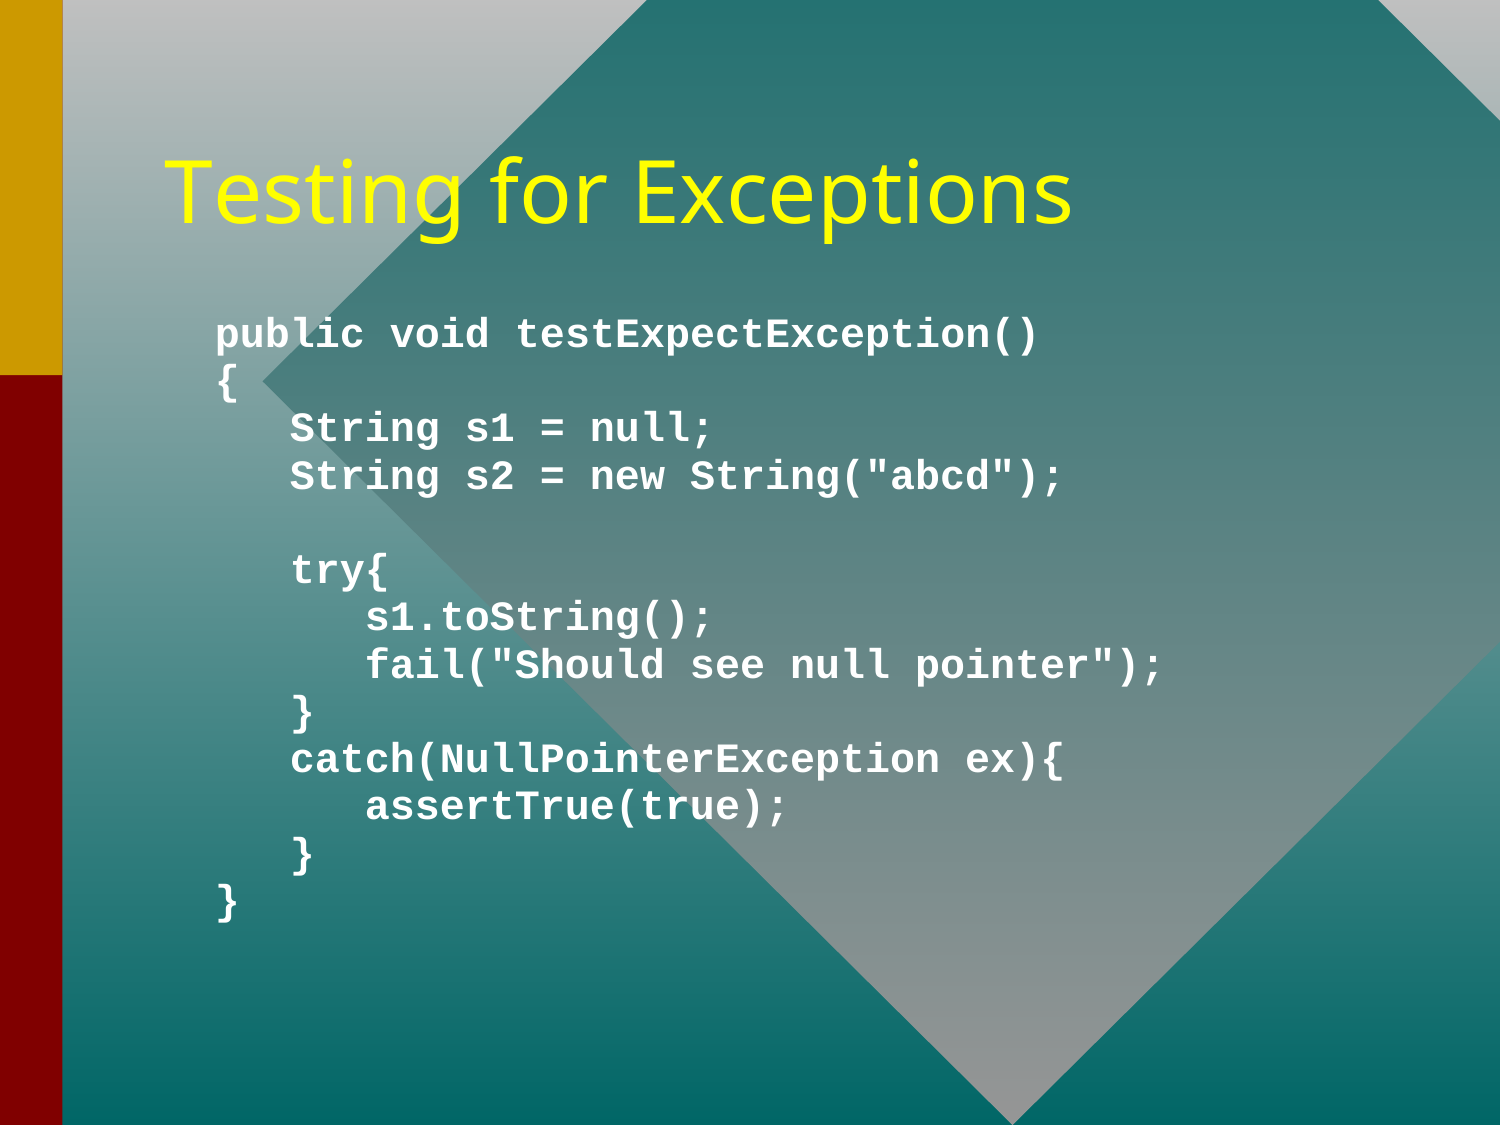

# Testing for Exceptions
 public void testExpectException()
 {
 String s1 = null;
 String s2 = new String("abcd");
 try{
 s1.toString();
 fail("Should see null pointer");
 }
 catch(NullPointerException ex){
 assertTrue(true);
 }
 }